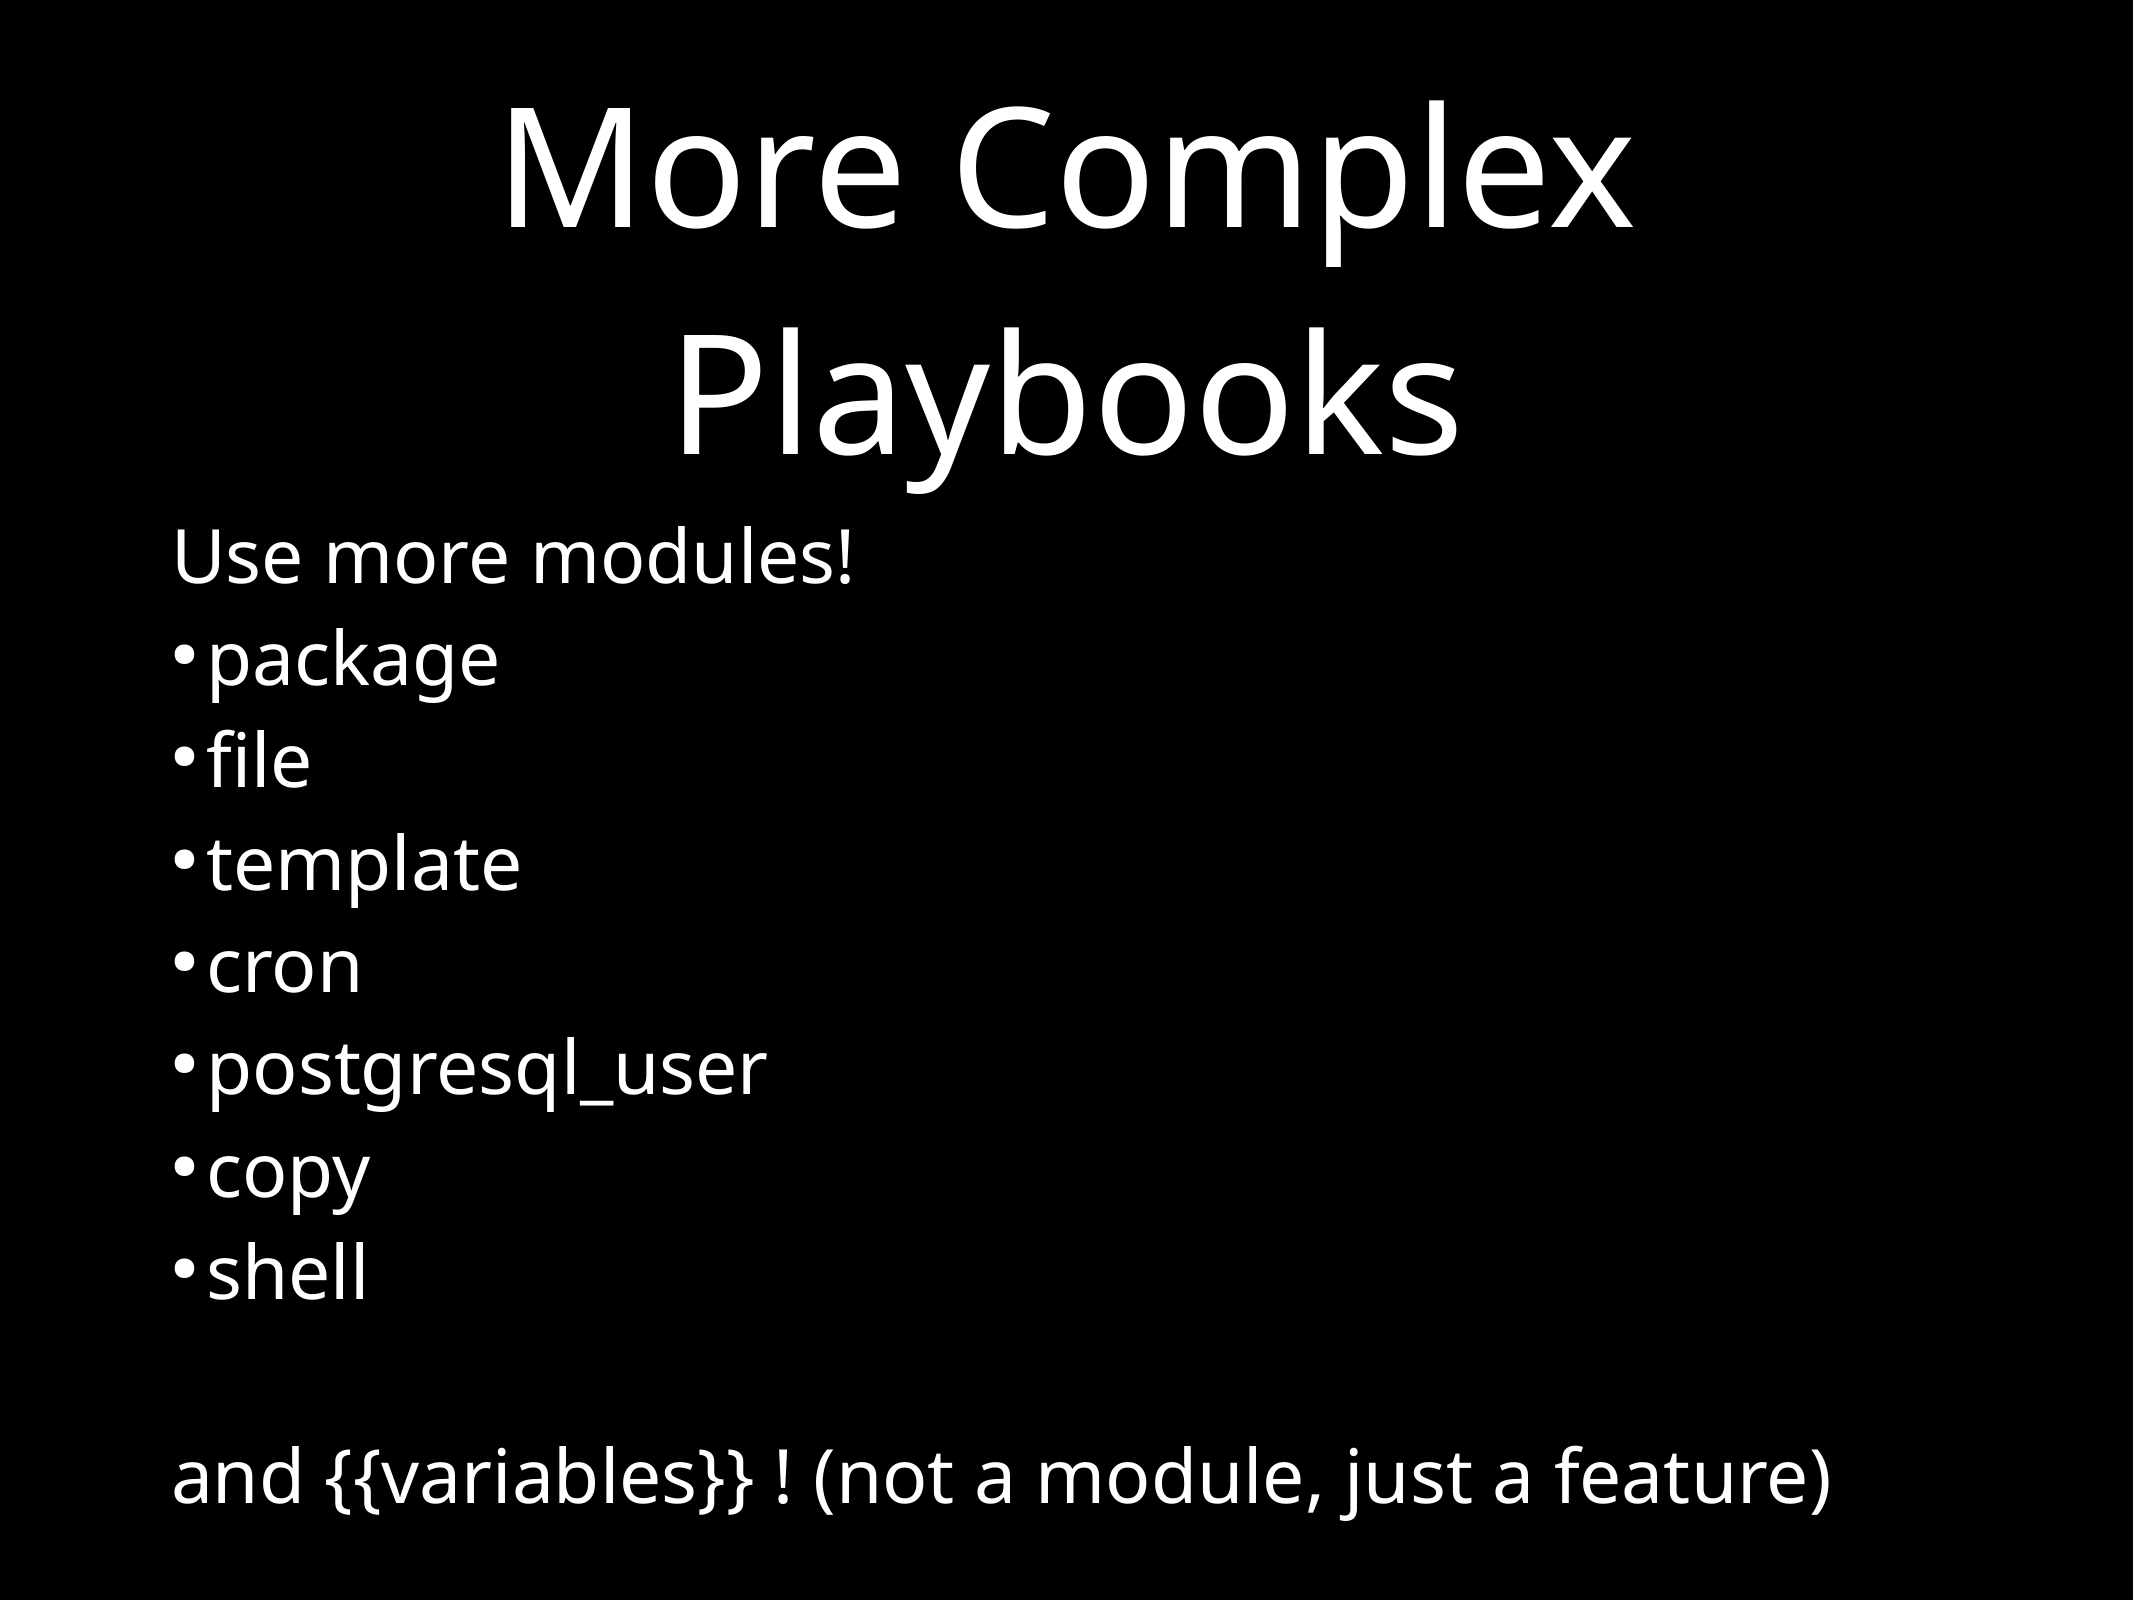

More Complex Playbooks
Use more modules!
package
file
template
cron
postgresql_user
copy
shell
and {{variables}} ! (not a module, just a feature)